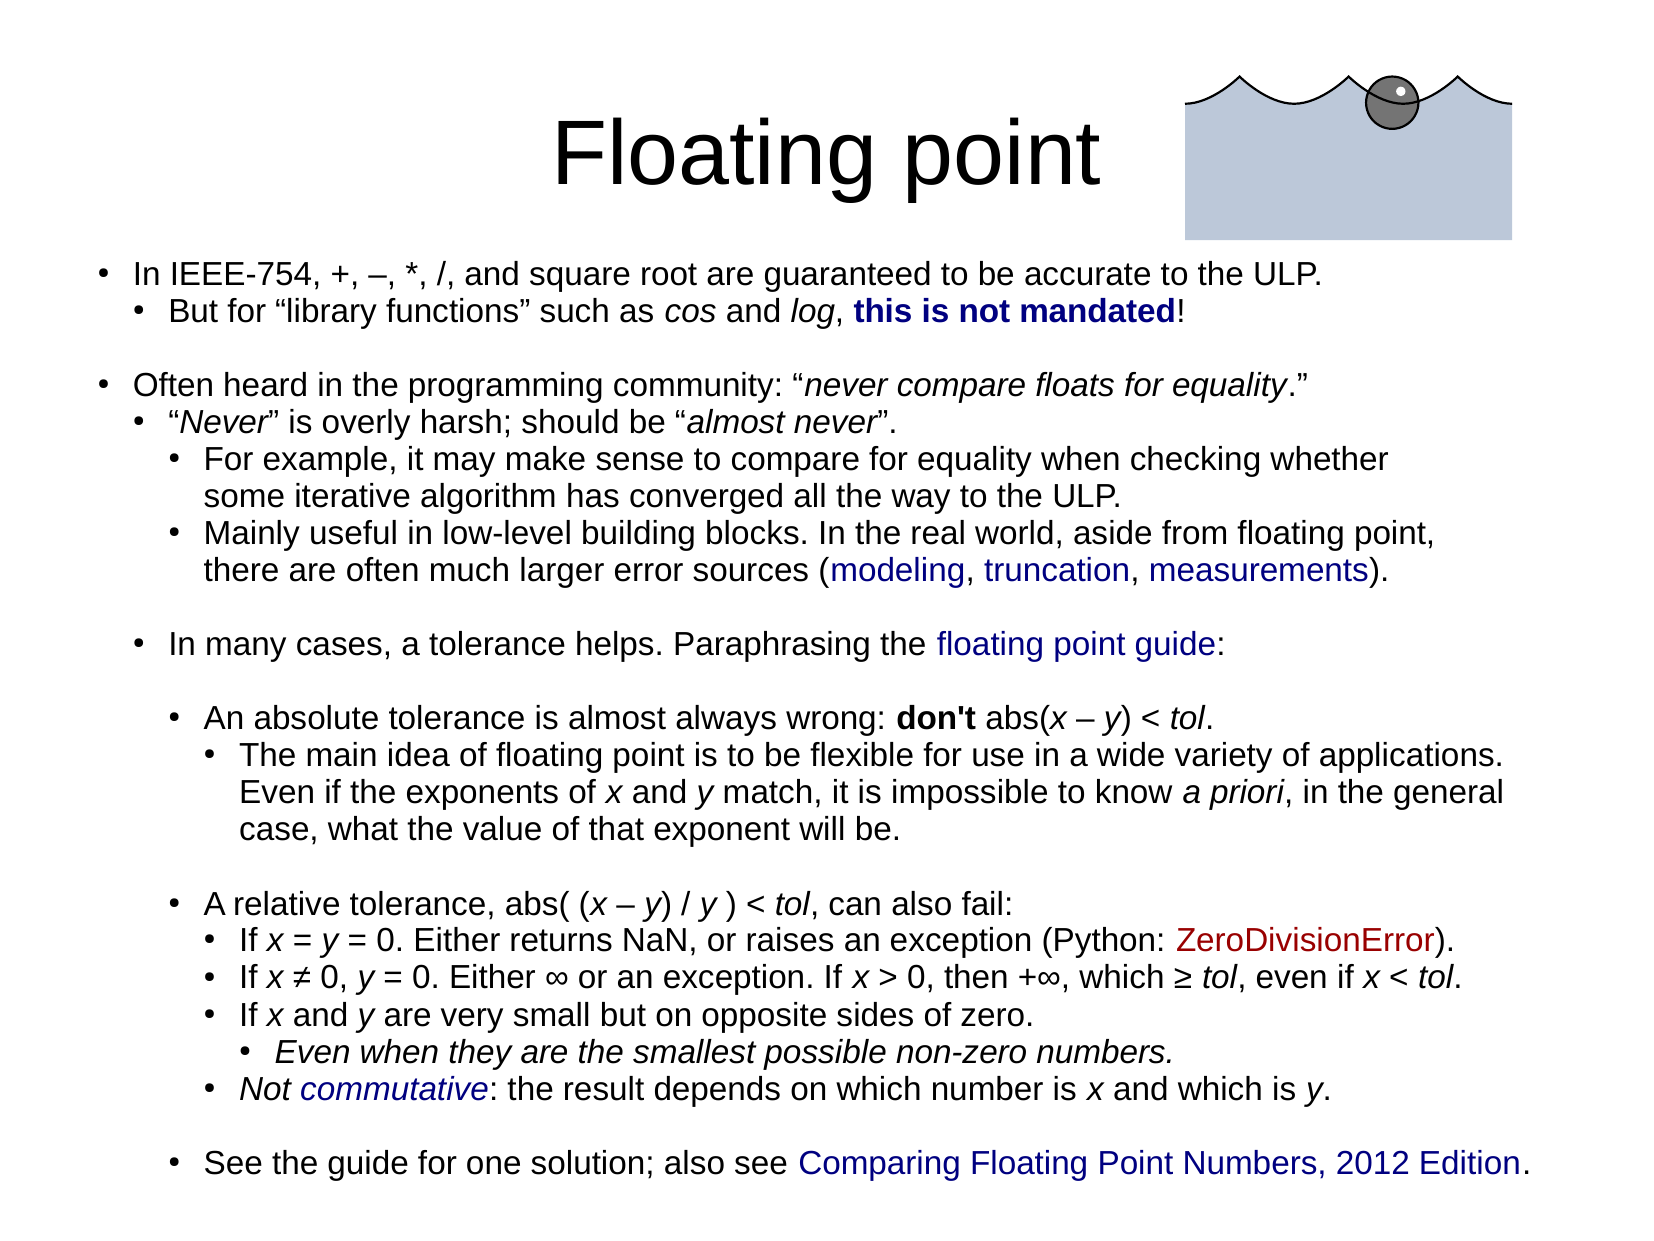

# Floating point
In IEEE-754, +, –, *, /, and square root are guaranteed to be accurate to the ULP.
But for “library functions” such as cos and log, this is not mandated!
Often heard in the programming community: “never compare floats for equality.”
“Never” is overly harsh; should be “almost never”.
For example, it may make sense to compare for equality when checking whether
some iterative algorithm has converged all the way to the ULP.
Mainly useful in low-level building blocks. In the real world, aside from floating point,
there are often much larger error sources (modeling, truncation, measurements).
In many cases, a tolerance helps. Paraphrasing the floating point guide:
An absolute tolerance is almost always wrong: don't abs(x – y) < tol.
The main idea of floating point is to be flexible for use in a wide variety of applications. Even if the exponents of x and y match, it is impossible to know a priori, in the general case, what the value of that exponent will be.
A relative tolerance, abs( (x – y) / y ) < tol, can also fail:
If x = y = 0. Either returns NaN, or raises an exception (Python: ZeroDivisionError).
If x ≠ 0, y = 0. Either ∞ or an exception. If x > 0, then +∞, which ≥ tol, even if x < tol.
If x and y are very small but on opposite sides of zero.
Even when they are the smallest possible non-zero numbers.
Not commutative: the result depends on which number is x and which is y.
See the guide for one solution; also see Comparing Floating Point Numbers, 2012 Edition.